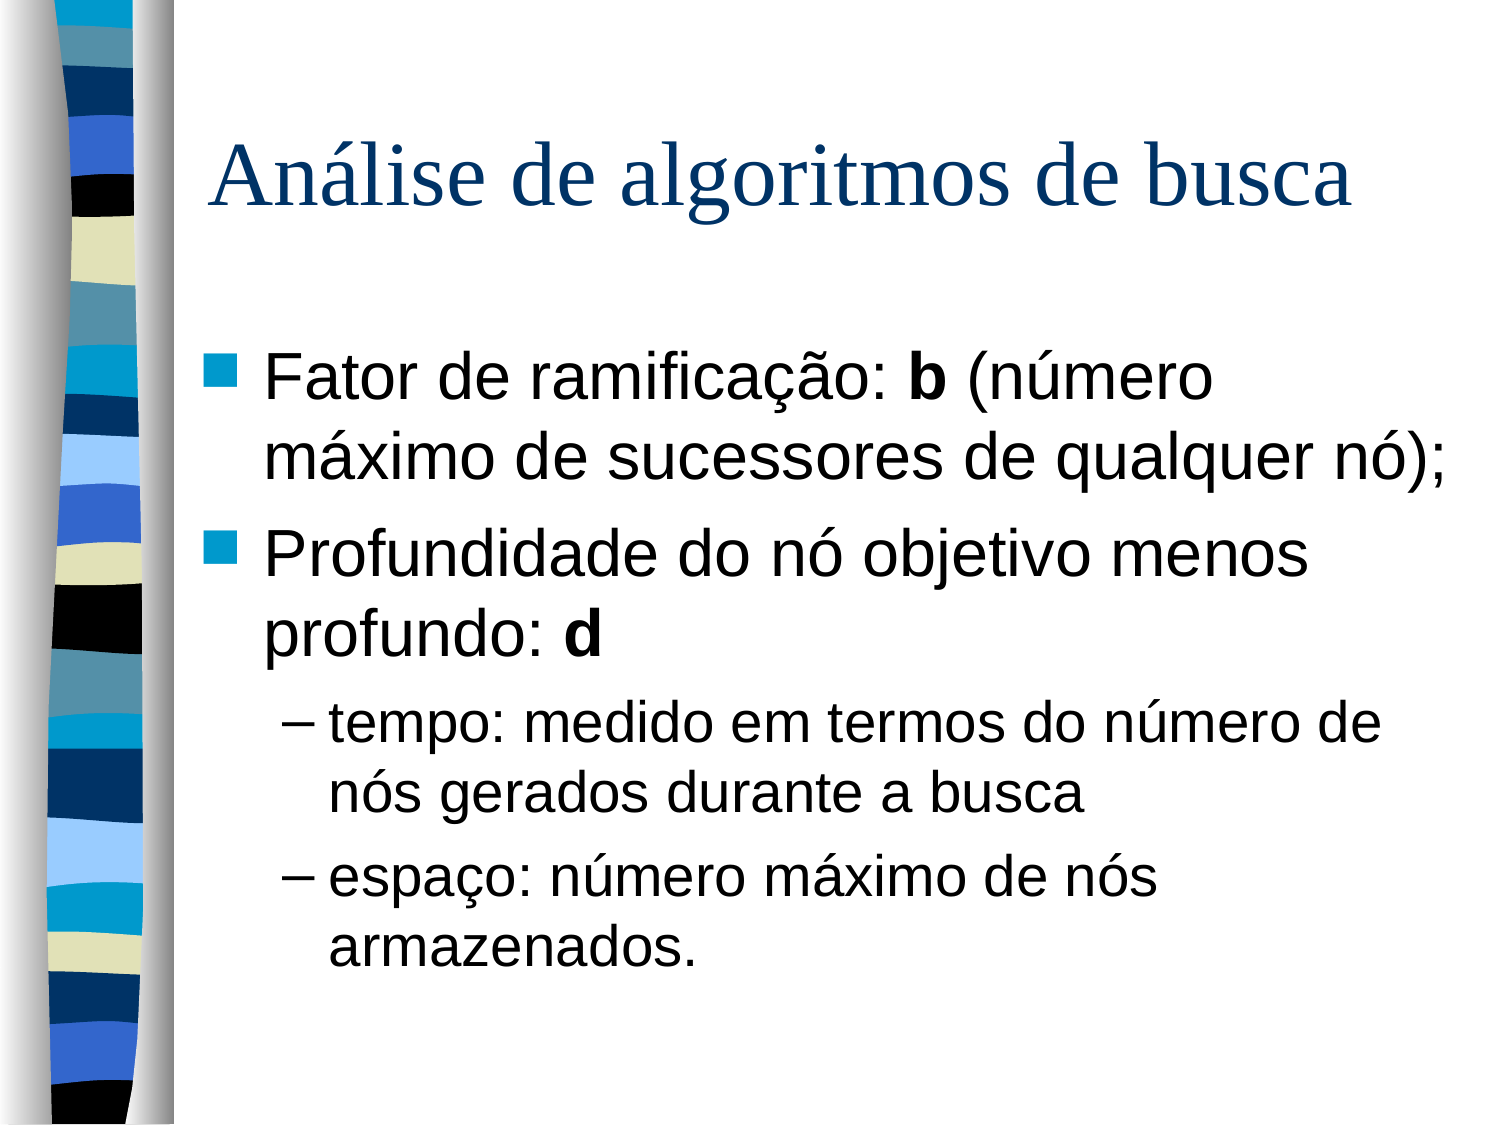

# Análise de algoritmos de busca
Fator de ramificação: b (número máximo de sucessores de qualquer nó);
Profundidade do nó objetivo menos profundo: d
tempo: medido em termos do número de nós gerados durante a busca
espaço: número máximo de nós armazenados.